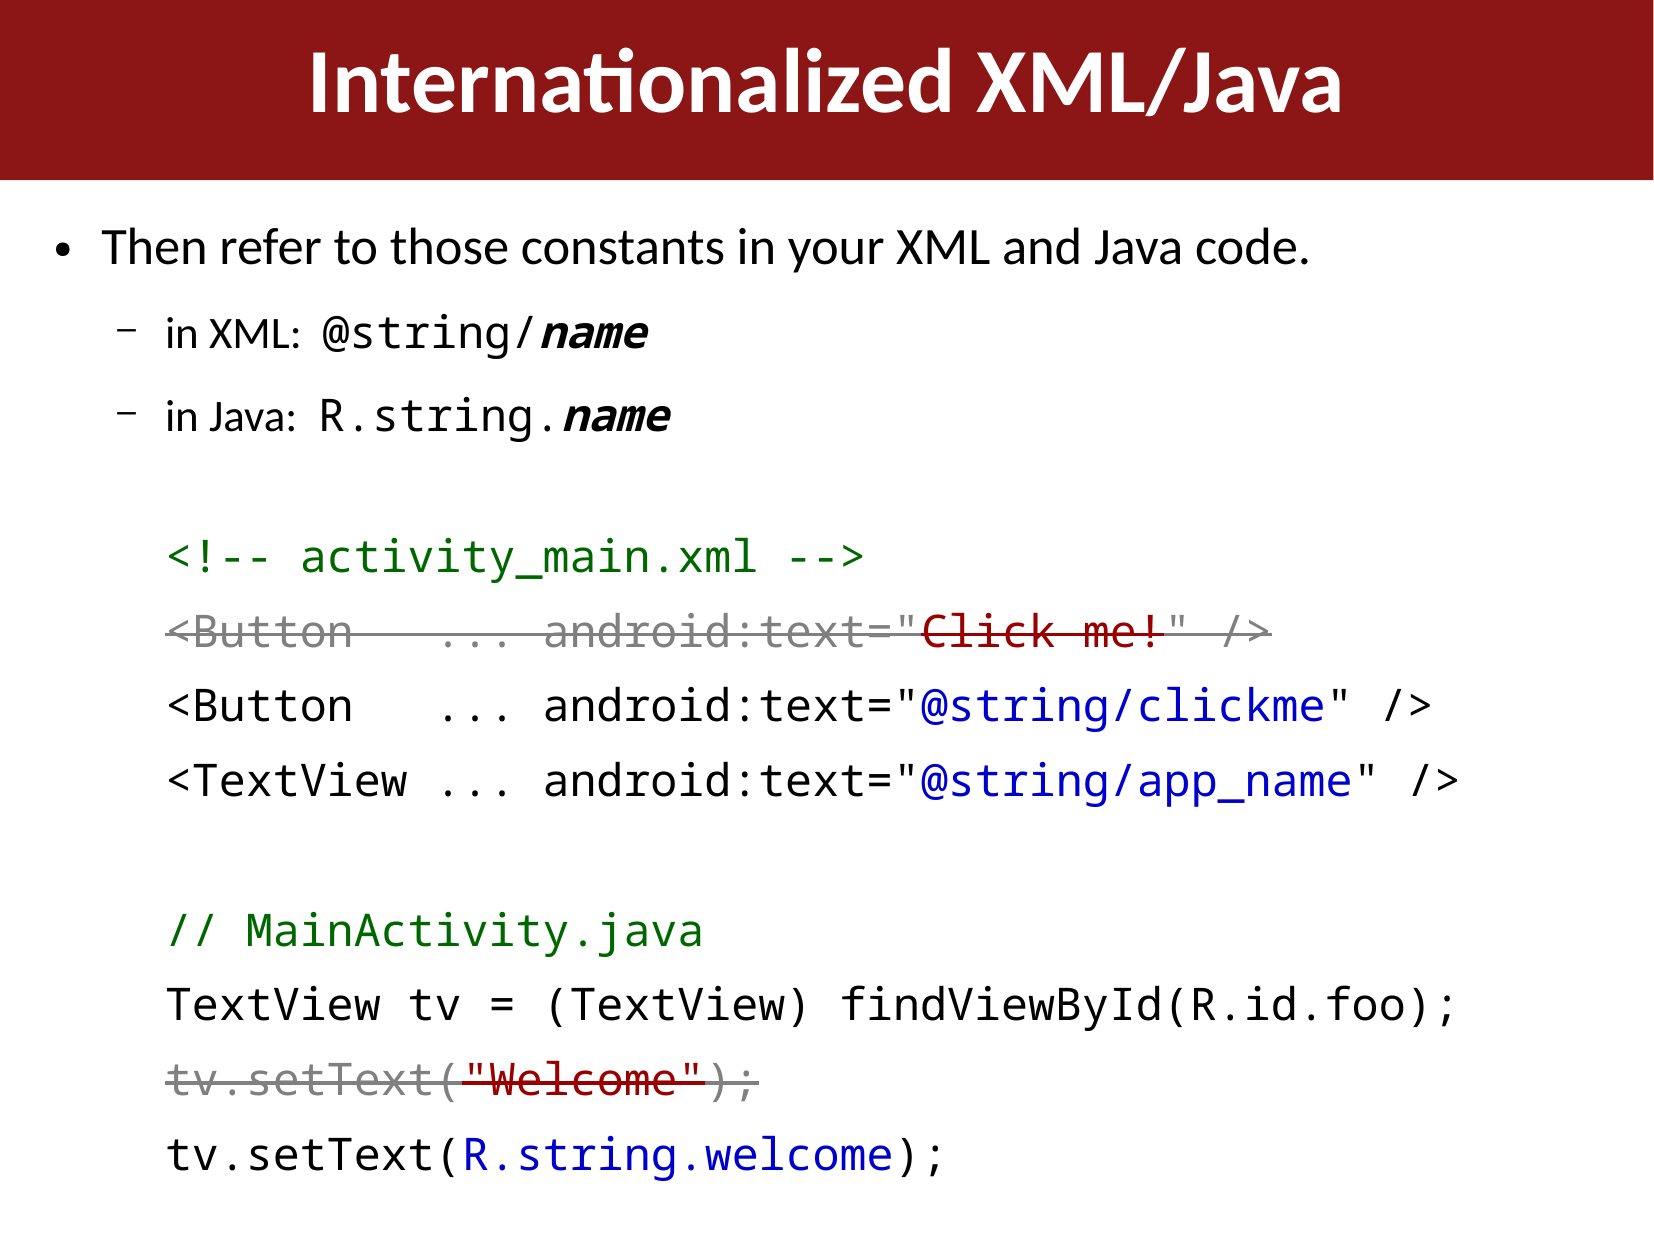

# Internationalized XML/Java
Then refer to those constants in your XML and Java code.
in XML: @string/name
in Java: R.string.name
<!-- activity_main.xml -->
<Button ... android:text="Click me!" />
<Button ... android:text="@string/clickme" />
<TextView ... android:text="@string/app_name" />
// MainActivity.java
TextView tv = (TextView) findViewById(R.id.foo);
tv.setText("Welcome");
tv.setText(R.string.welcome);